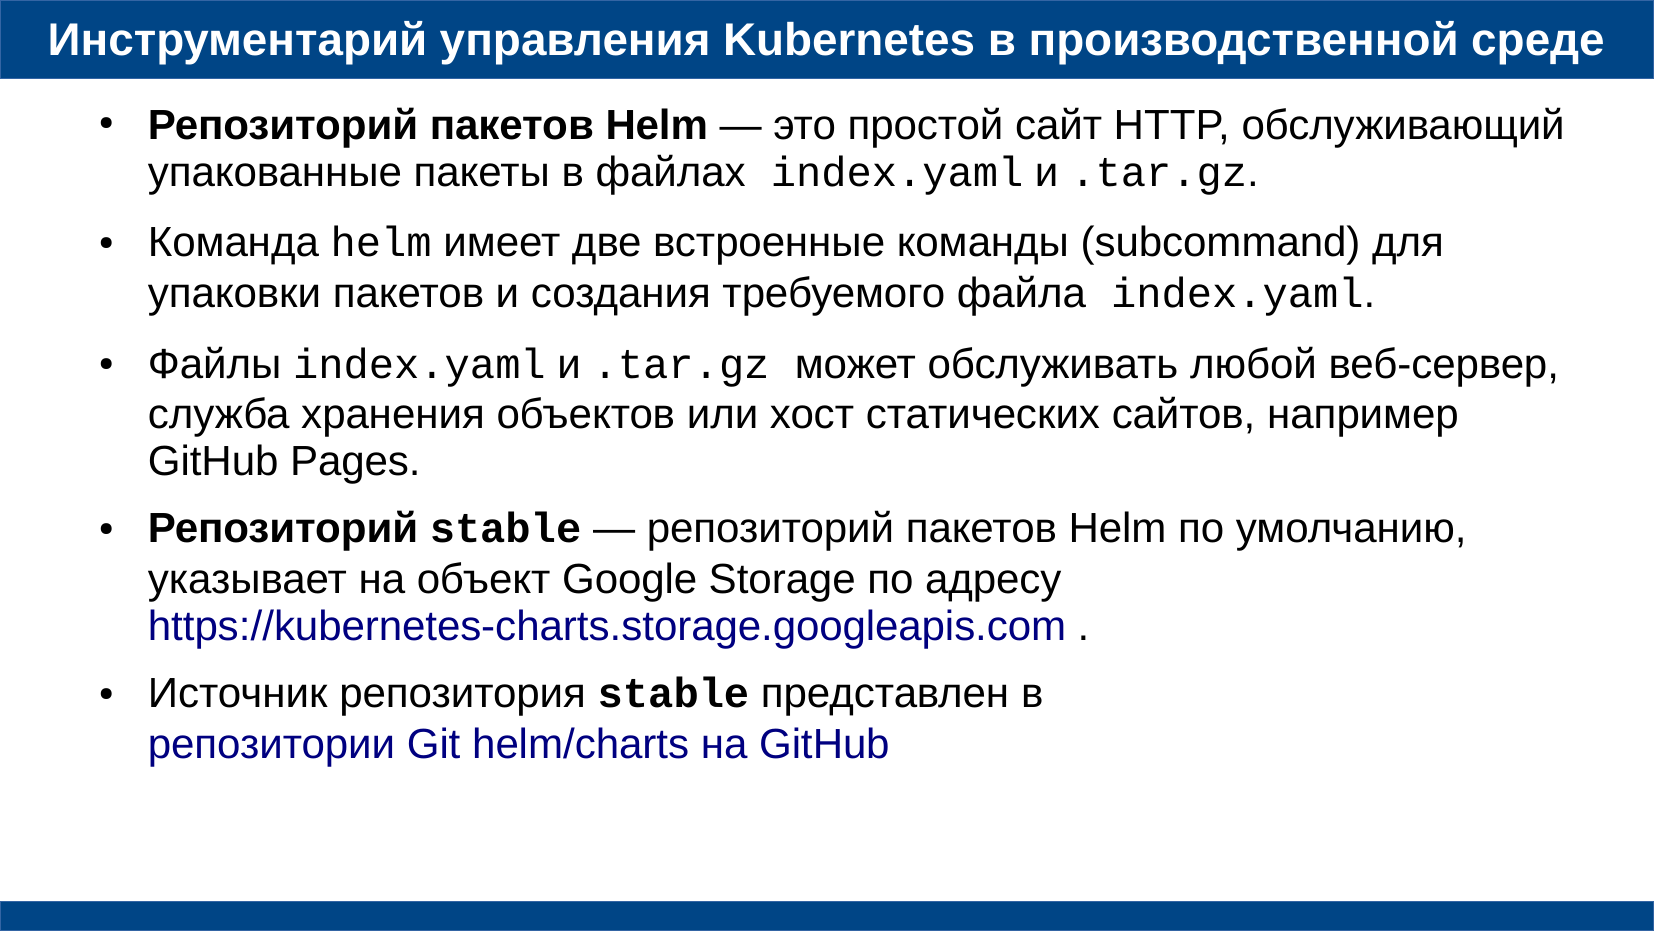

# Инструментарий управления Kubernetes в производственной среде
Репозиторий пакетов Helm — это простой сайт HTTP, обслуживающий упакованные пакеты в файлах index.yaml и .tar.gz.
Команда helm имеет две встроенные команды (subcommand) для упаковки пакетов и создания требуемого файла index.yaml.
Файлы index.yaml и .tar.gz может обслуживать любой веб-сервер, служба хранения объектов или хост статических сайтов, например GitHub Pages.
Репозиторий stable — репозиторий пакетов Helm по умолчанию, указывает на объект Google Storage по адресу https://kubernetes-charts.storage.googleapis.com .
Источник репозитория stable представлен в репозитории Git helm/charts на GitHub